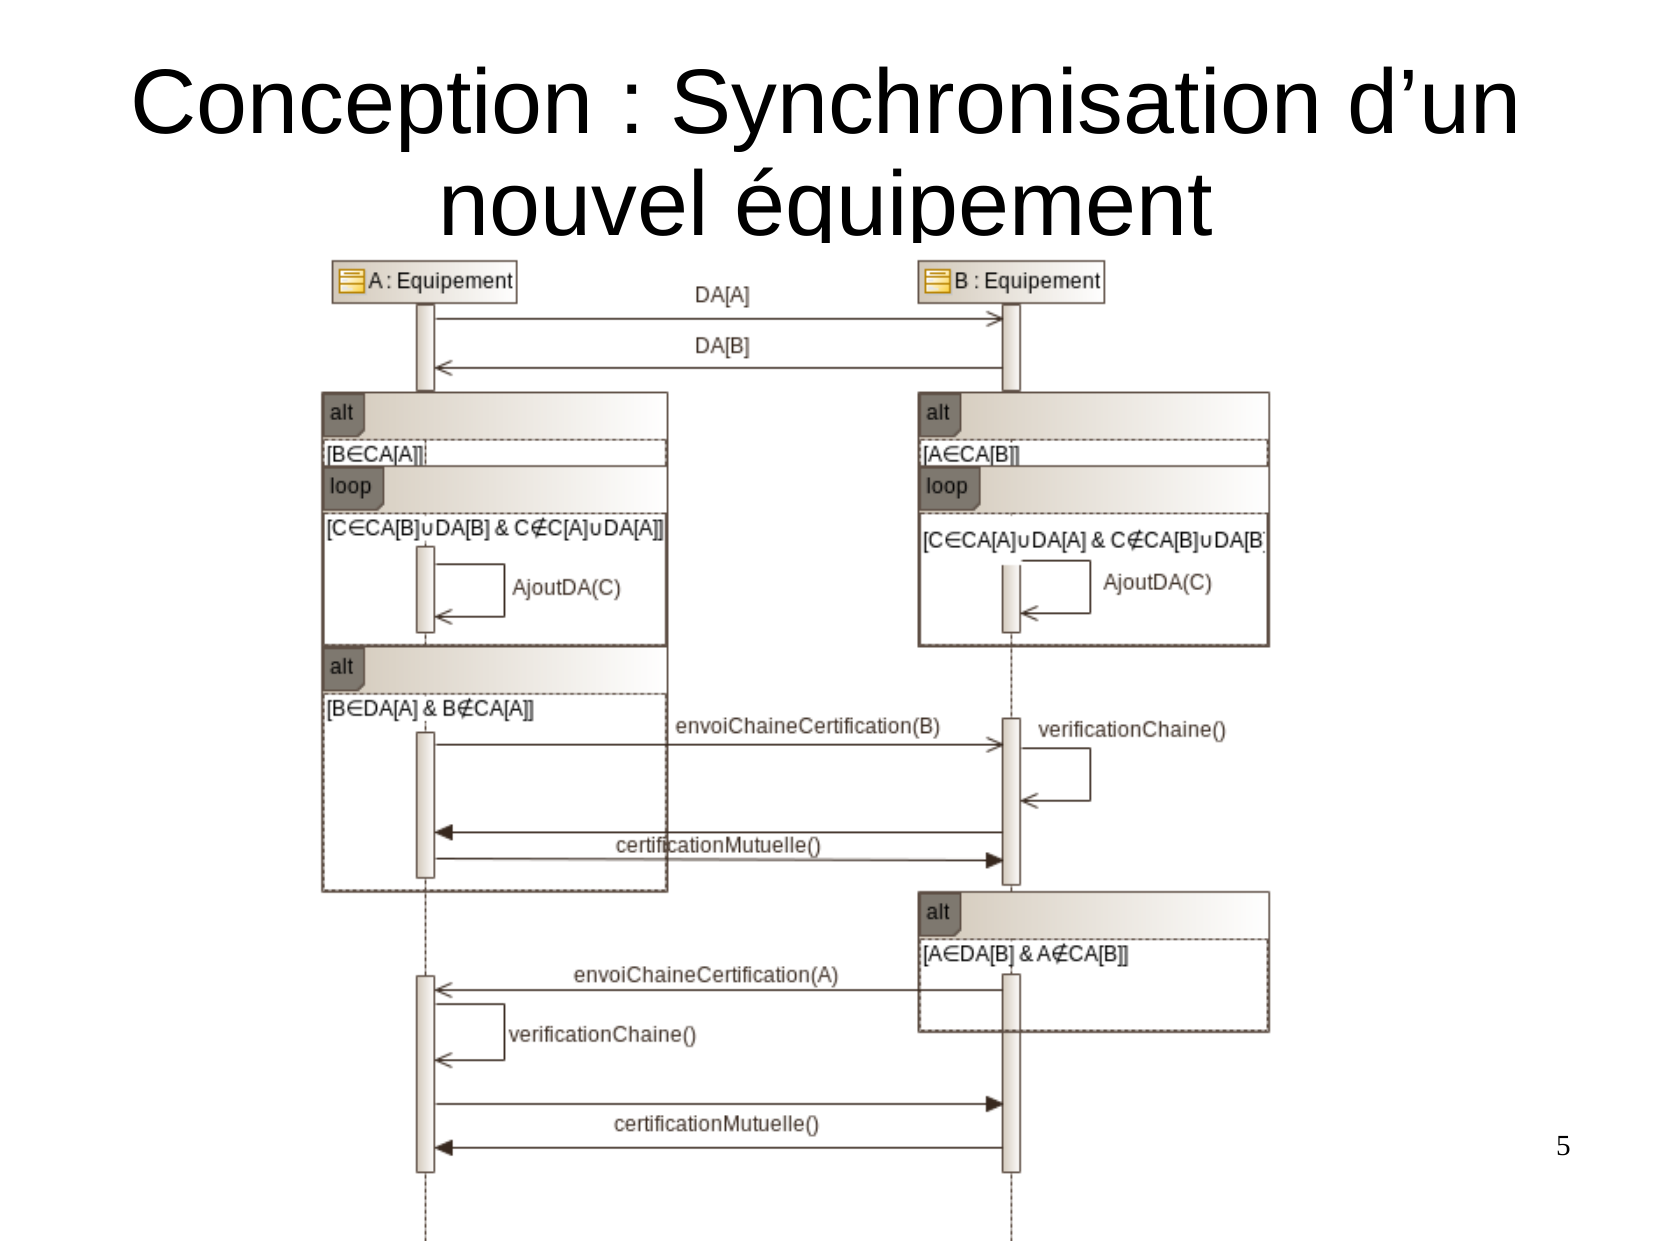

# Conception : Synchronisation d’un nouvel équipement
5